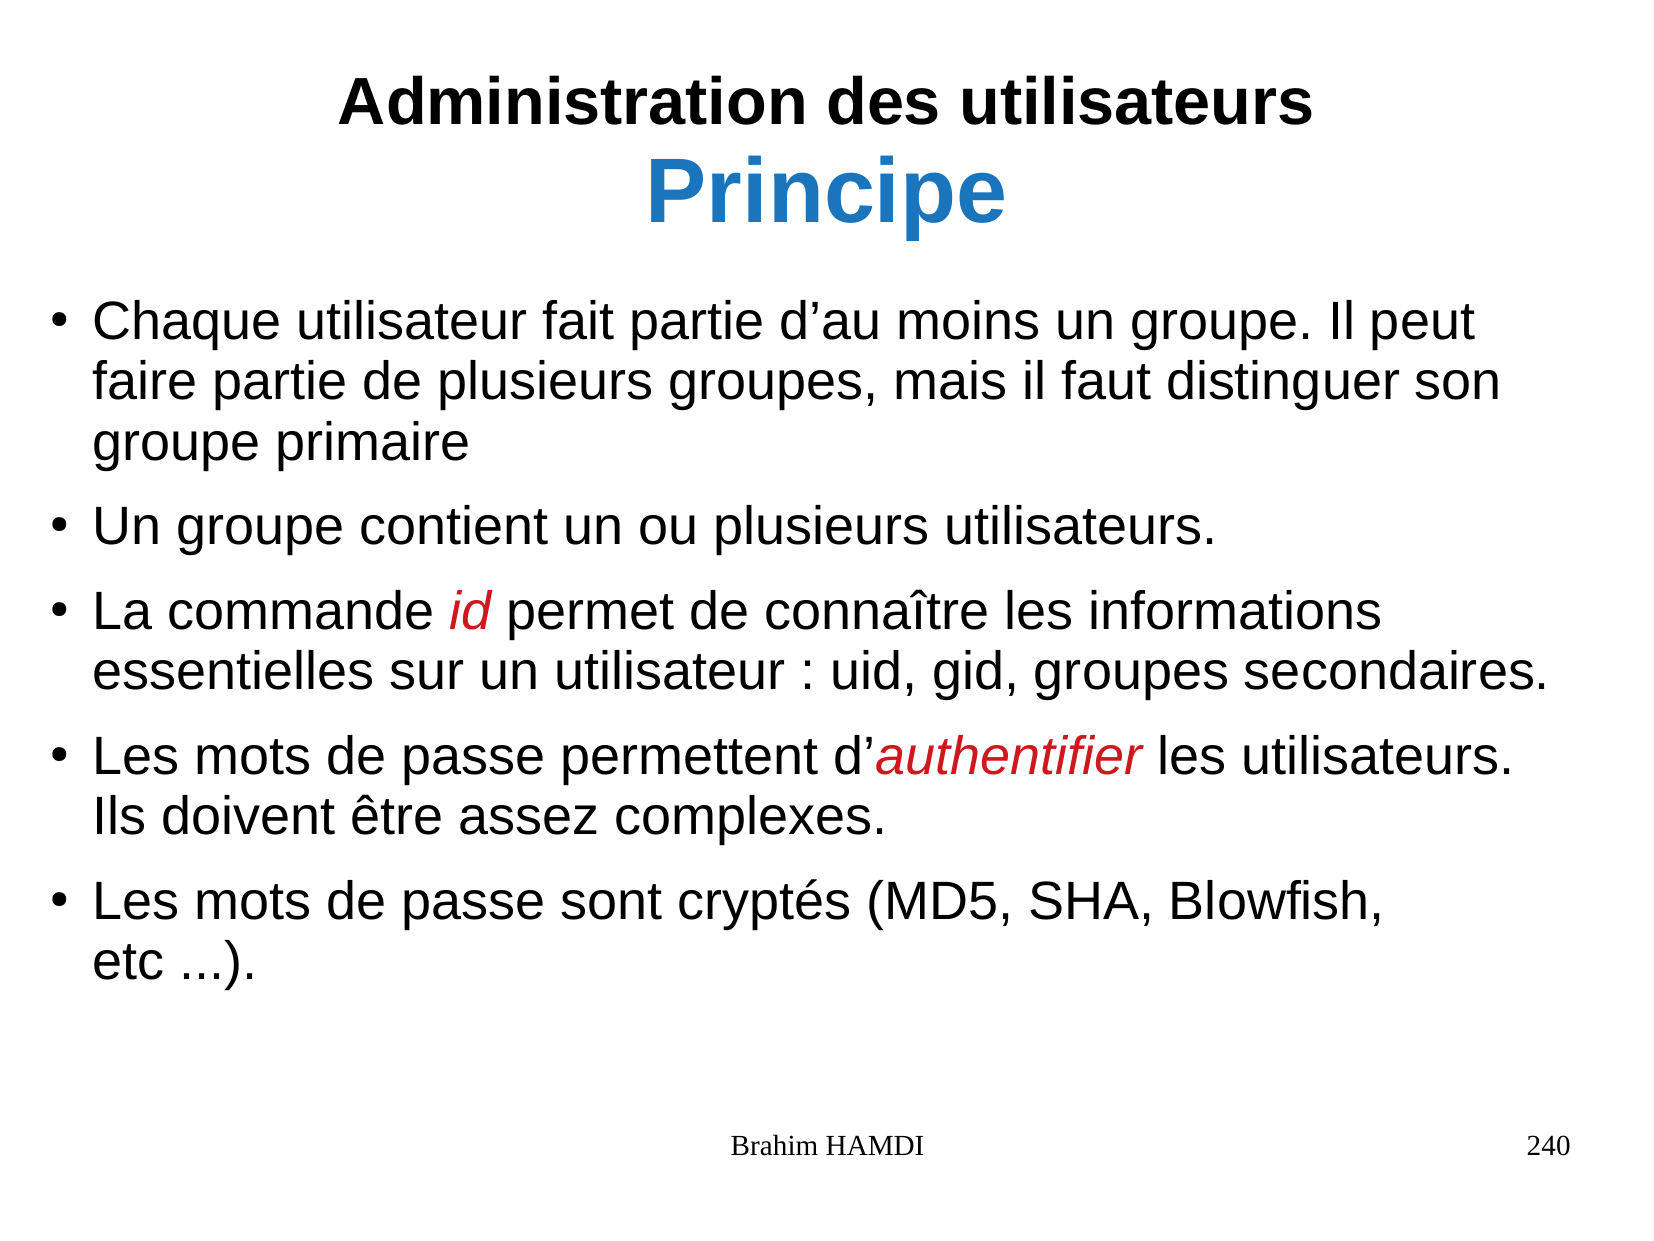

# Administration des utilisateurs Principe
Chaque utilisateur fait partie d’au moins un groupe. Il peut faire partie de plusieurs groupes, mais il faut distinguer son groupe primaire
Un groupe contient un ou plusieurs utilisateurs.
La commande id permet de connaître les informations essentielles sur un utilisateur : uid, gid, groupes secondaires.
Les mots de passe permettent d’authentifier les utilisateurs. Ils doivent être assez complexes.
Les mots de passe sont cryptés (MD5, SHA, Blowfish, etc ...).
Brahim HAMDI
240